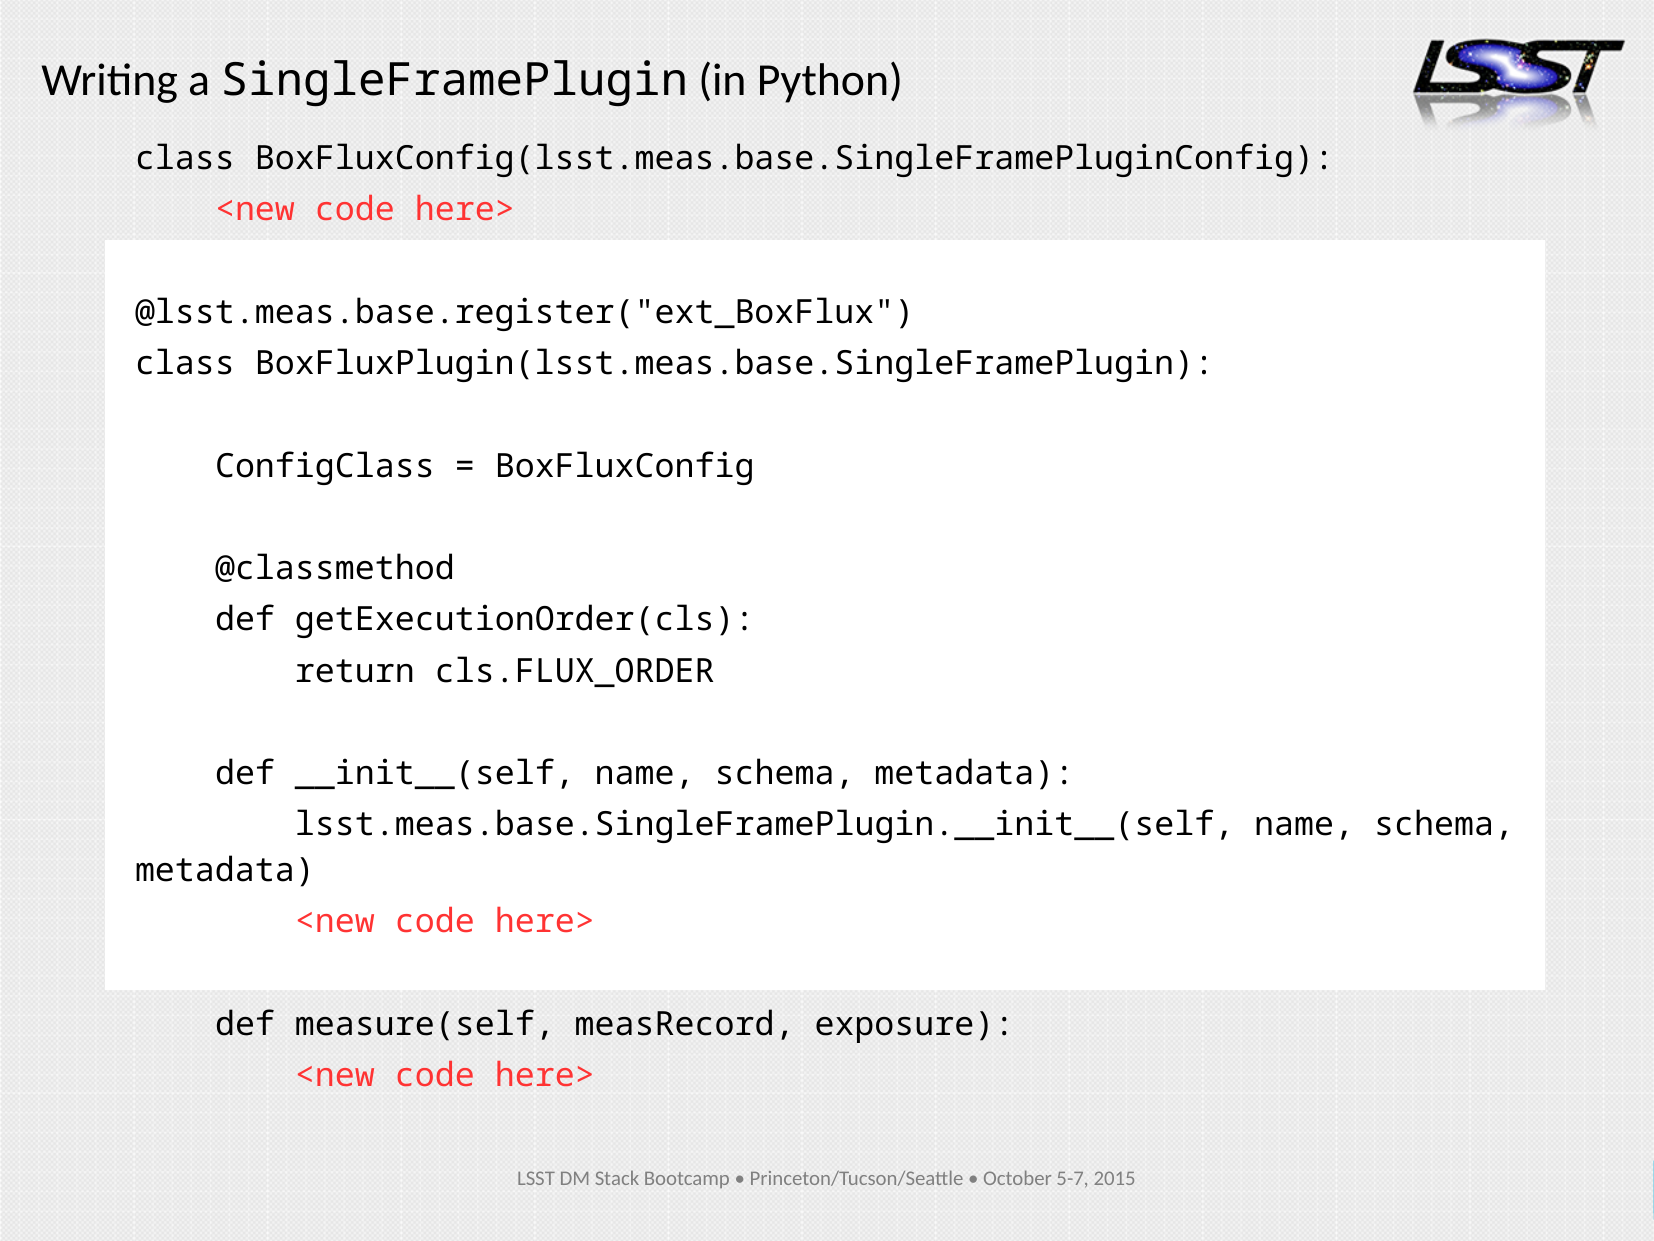

# Writing a SingleFramePlugin (in Python)
class BoxFluxConfig(lsst.meas.base.SingleFramePluginConfig):
 <new code here>
@lsst.meas.base.register("ext_BoxFlux")
class BoxFluxPlugin(lsst.meas.base.SingleFramePlugin):
 ConfigClass = BoxFluxConfig
 @classmethod
 def getExecutionOrder(cls):
 return cls.FLUX_ORDER
 def __init__(self, name, schema, metadata):
 lsst.meas.base.SingleFramePlugin.__init__(self, name, schema, metadata)
 <new code here>
 def measure(self, measRecord, exposure):
 <new code here>